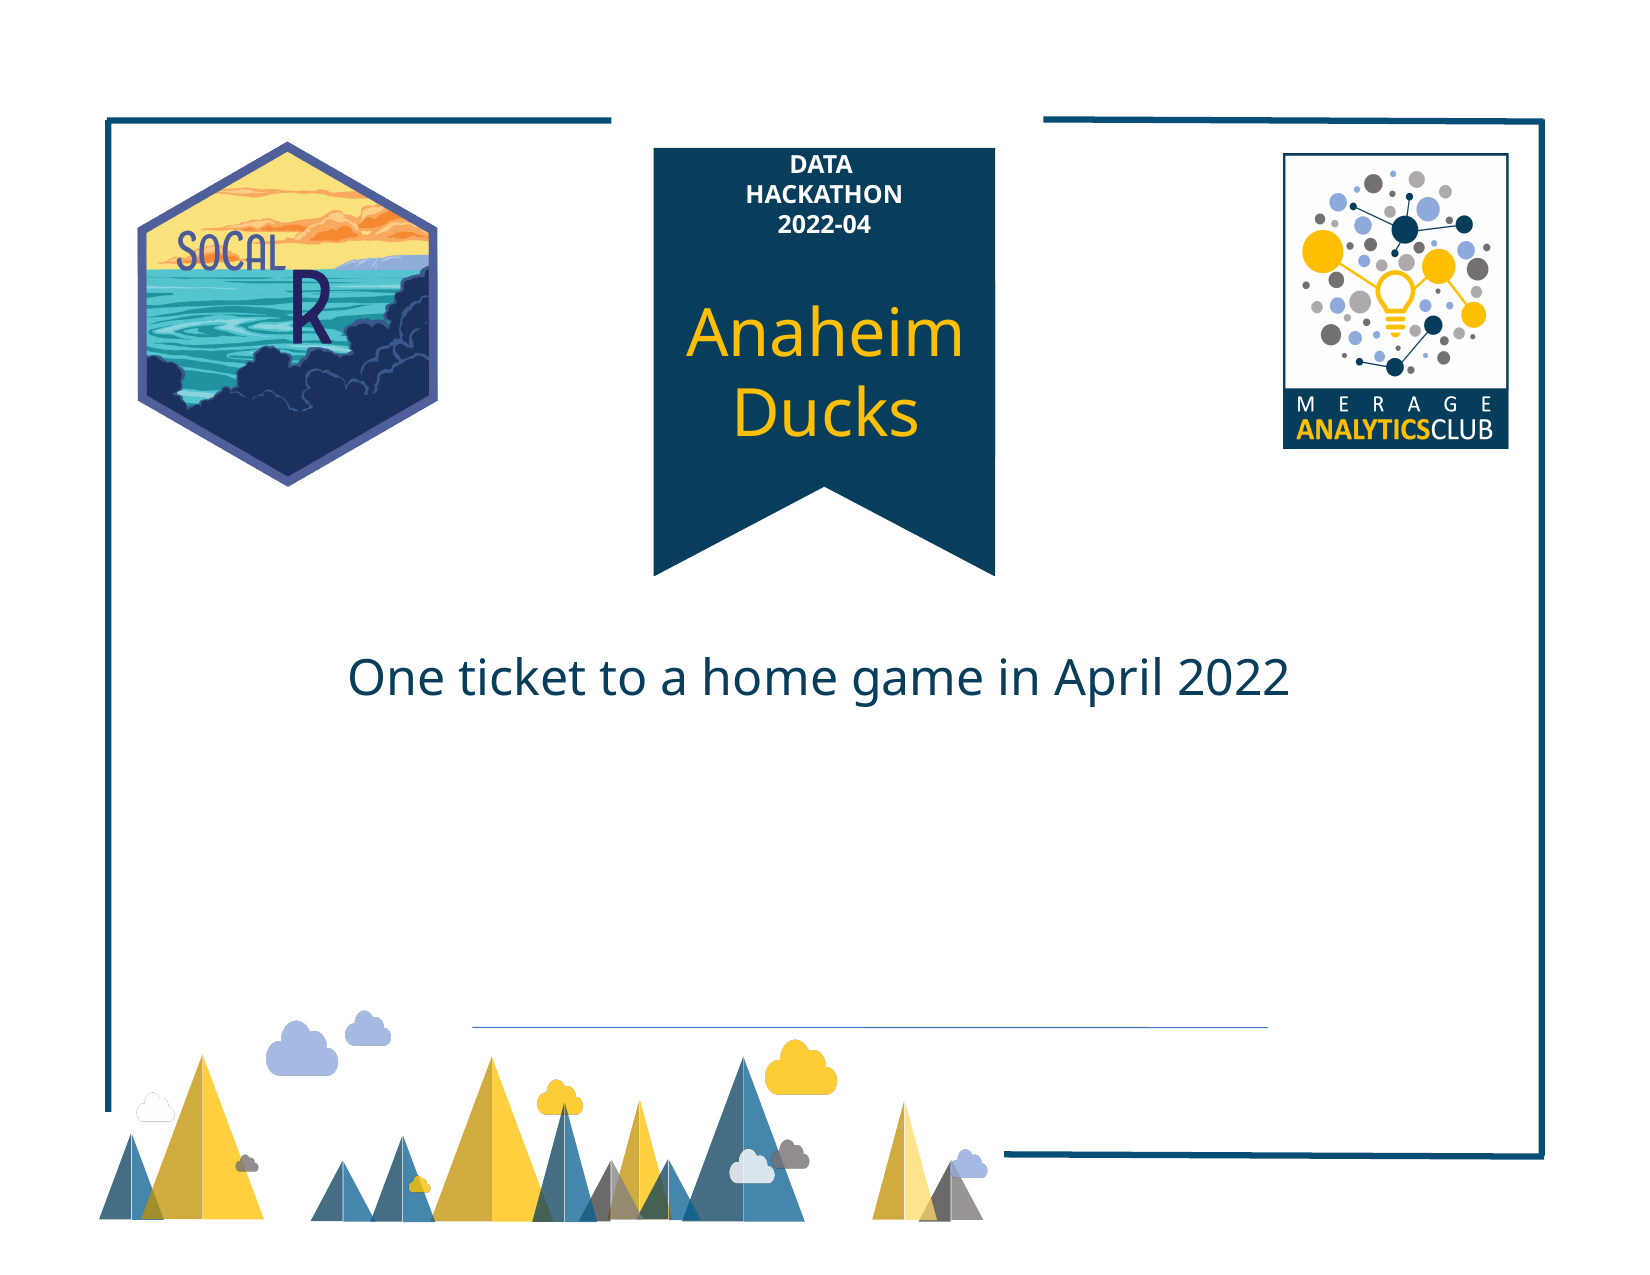

DATA
HACKATHON
2022-04
Anaheim Ducks
One ticket to a home game in April 2022